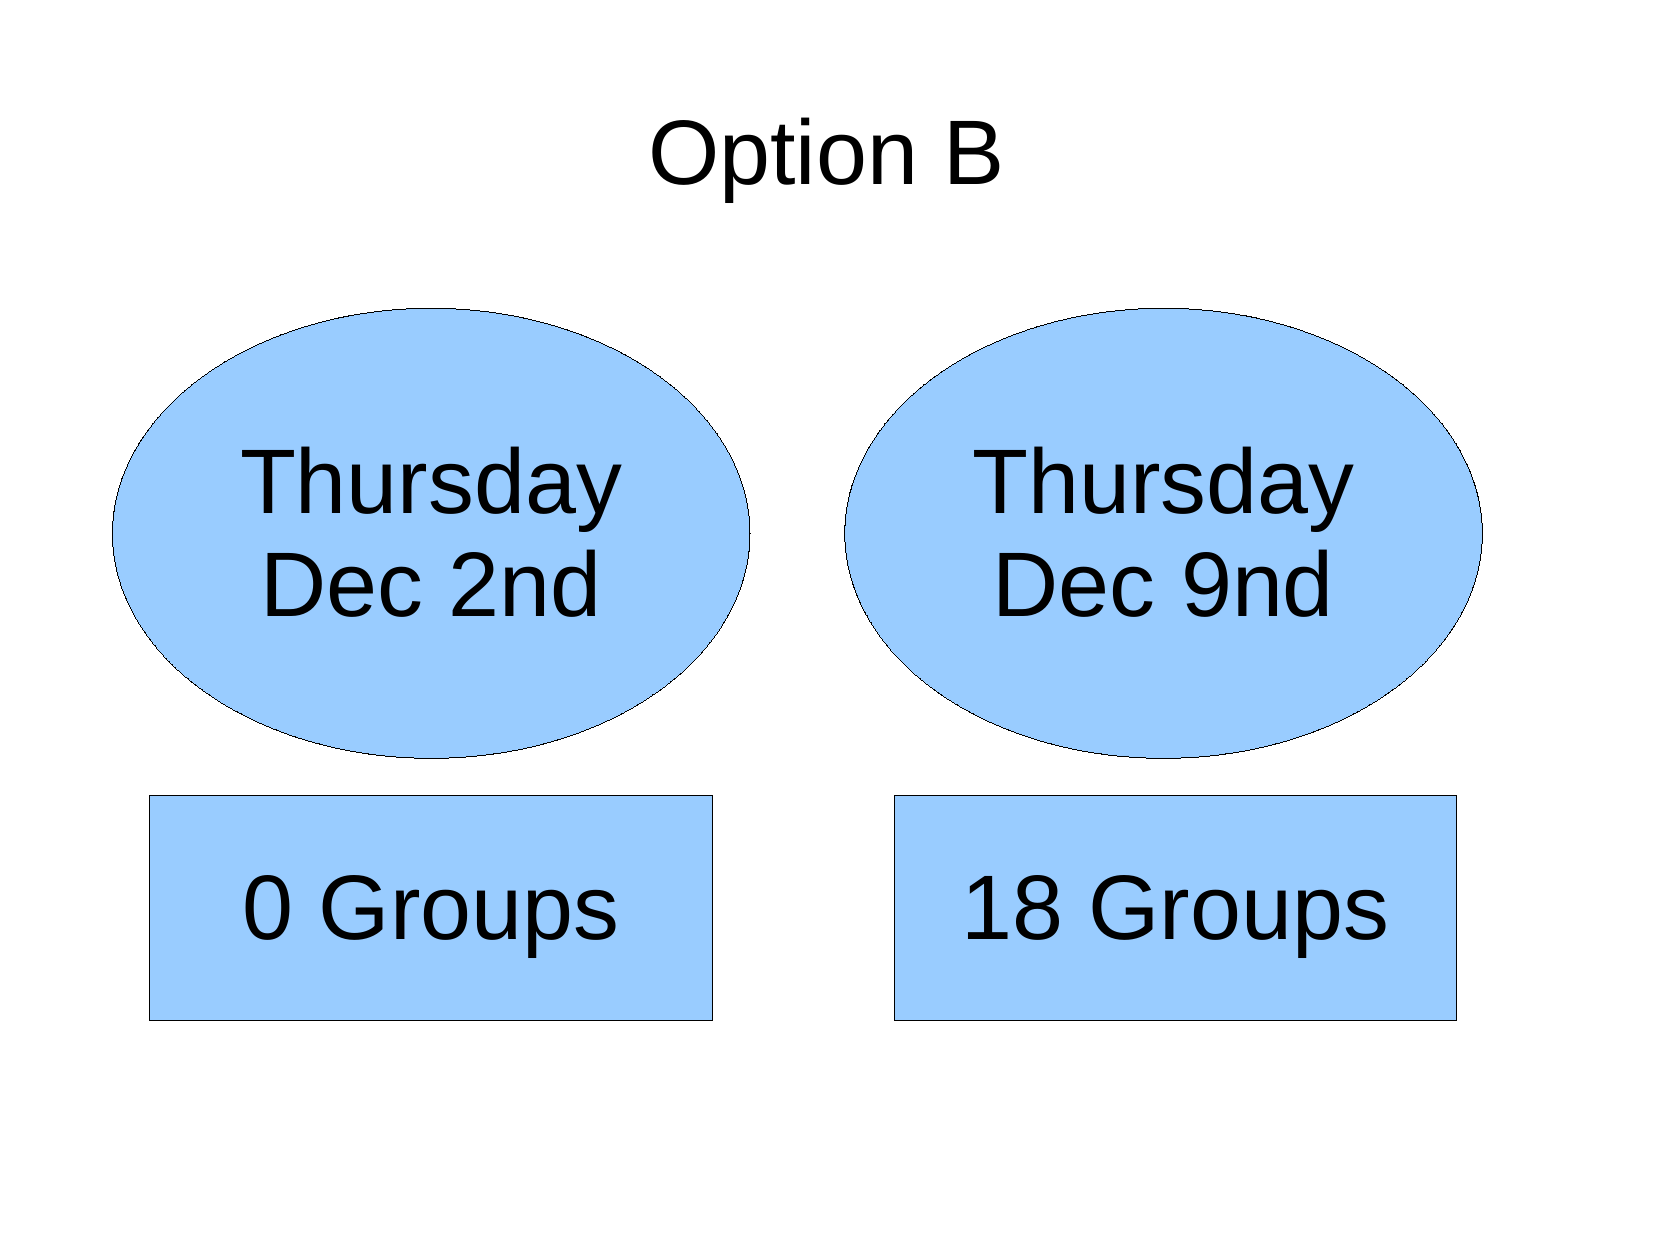

# Option B
Thursday
Dec 2nd
Thursday
Dec 9nd
0 Groups
18 Groups